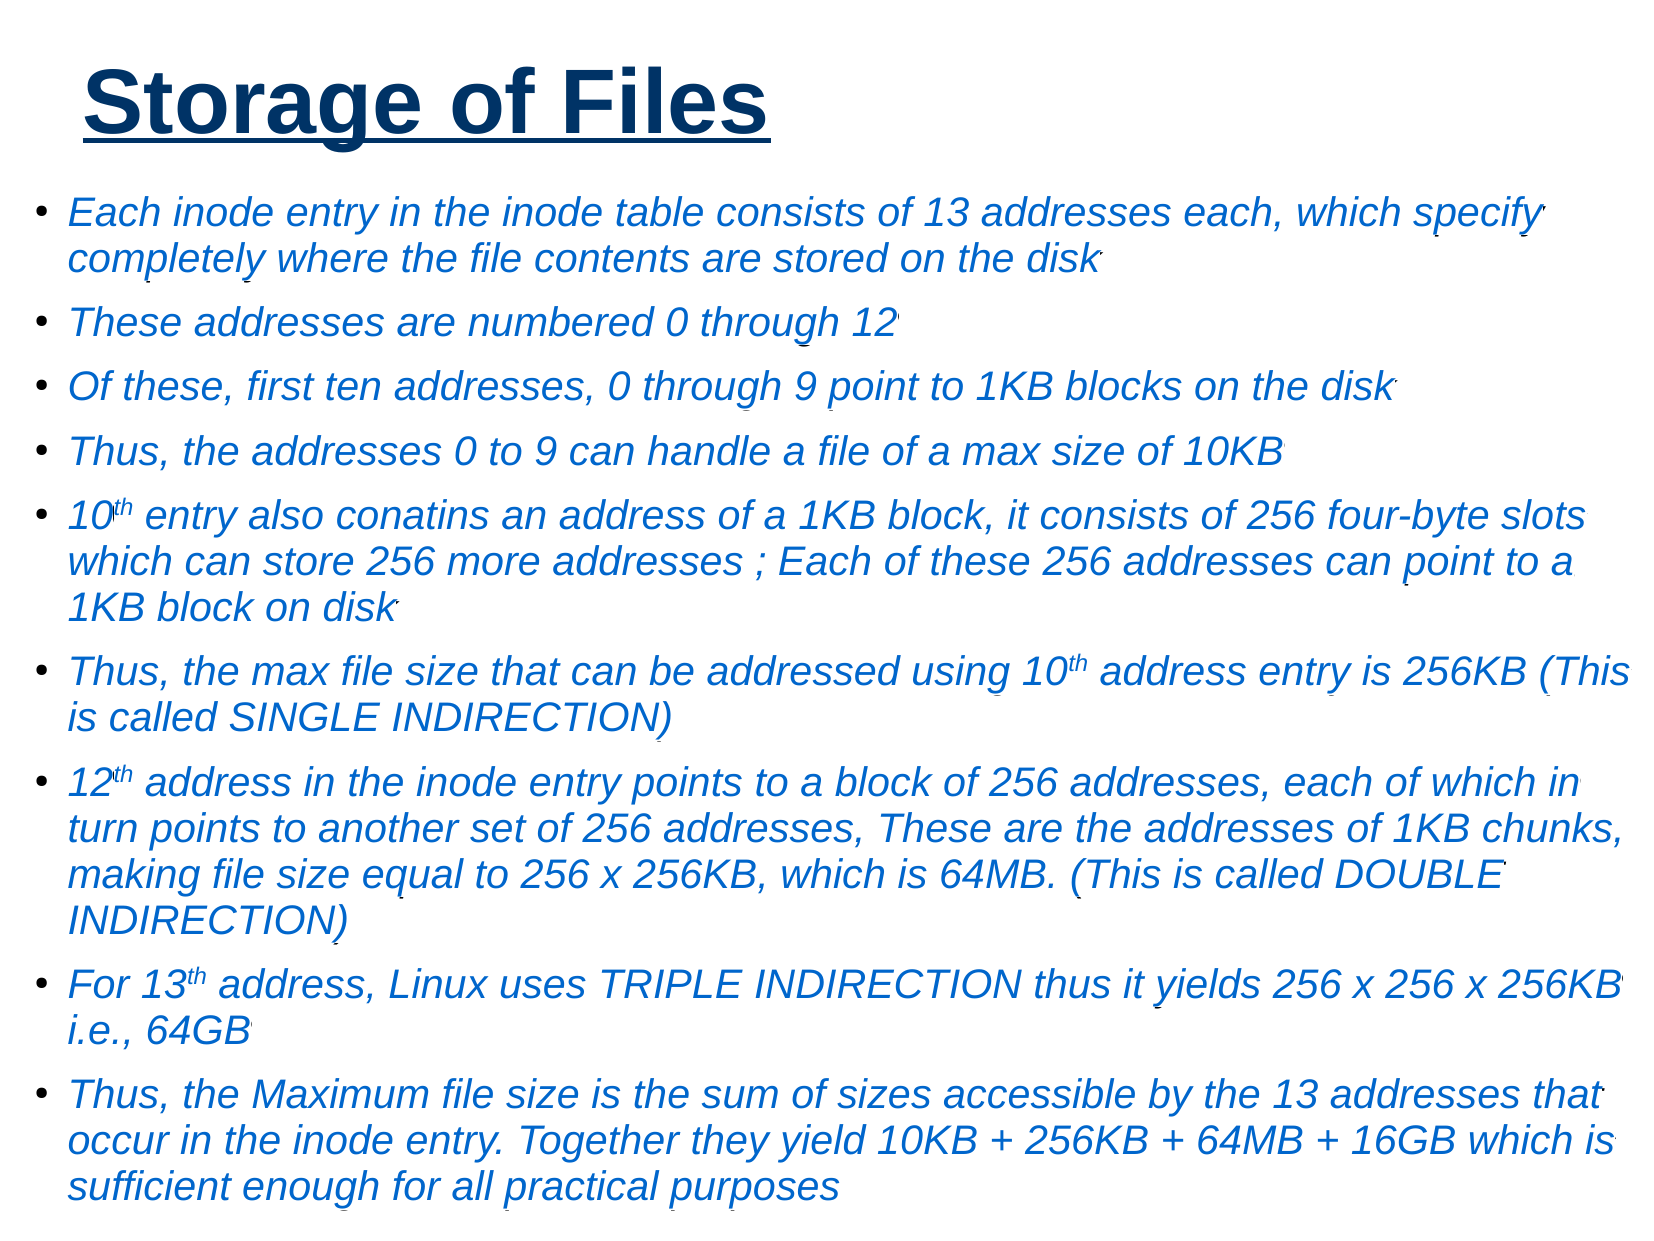

# Storage of Files
Each inode entry in the inode table consists of 13 addresses each, which specify completely where the file contents are stored on the disk
These addresses are numbered 0 through 12
Of these, first ten addresses, 0 through 9 point to 1KB blocks on the disk
Thus, the addresses 0 to 9 can handle a file of a max size of 10KB
10th entry also conatins an address of a 1KB block, it consists of 256 four-byte slots which can store 256 more addresses ; Each of these 256 addresses can point to a 1KB block on disk
Thus, the max file size that can be addressed using 10th address entry is 256KB (This is called SINGLE INDIRECTION)
12th address in the inode entry points to a block of 256 addresses, each of which in turn points to another set of 256 addresses, These are the addresses of 1KB chunks, making file size equal to 256 x 256KB, which is 64MB. (This is called DOUBLE INDIRECTION)
For 13th address, Linux uses TRIPLE INDIRECTION thus it yields 256 x 256 x 256KB i.e., 64GB
Thus, the Maximum file size is the sum of sizes accessible by the 13 addresses that occur in the inode entry. Together they yield 10KB + 256KB + 64MB + 16GB which is sufficient enough for all practical purposes